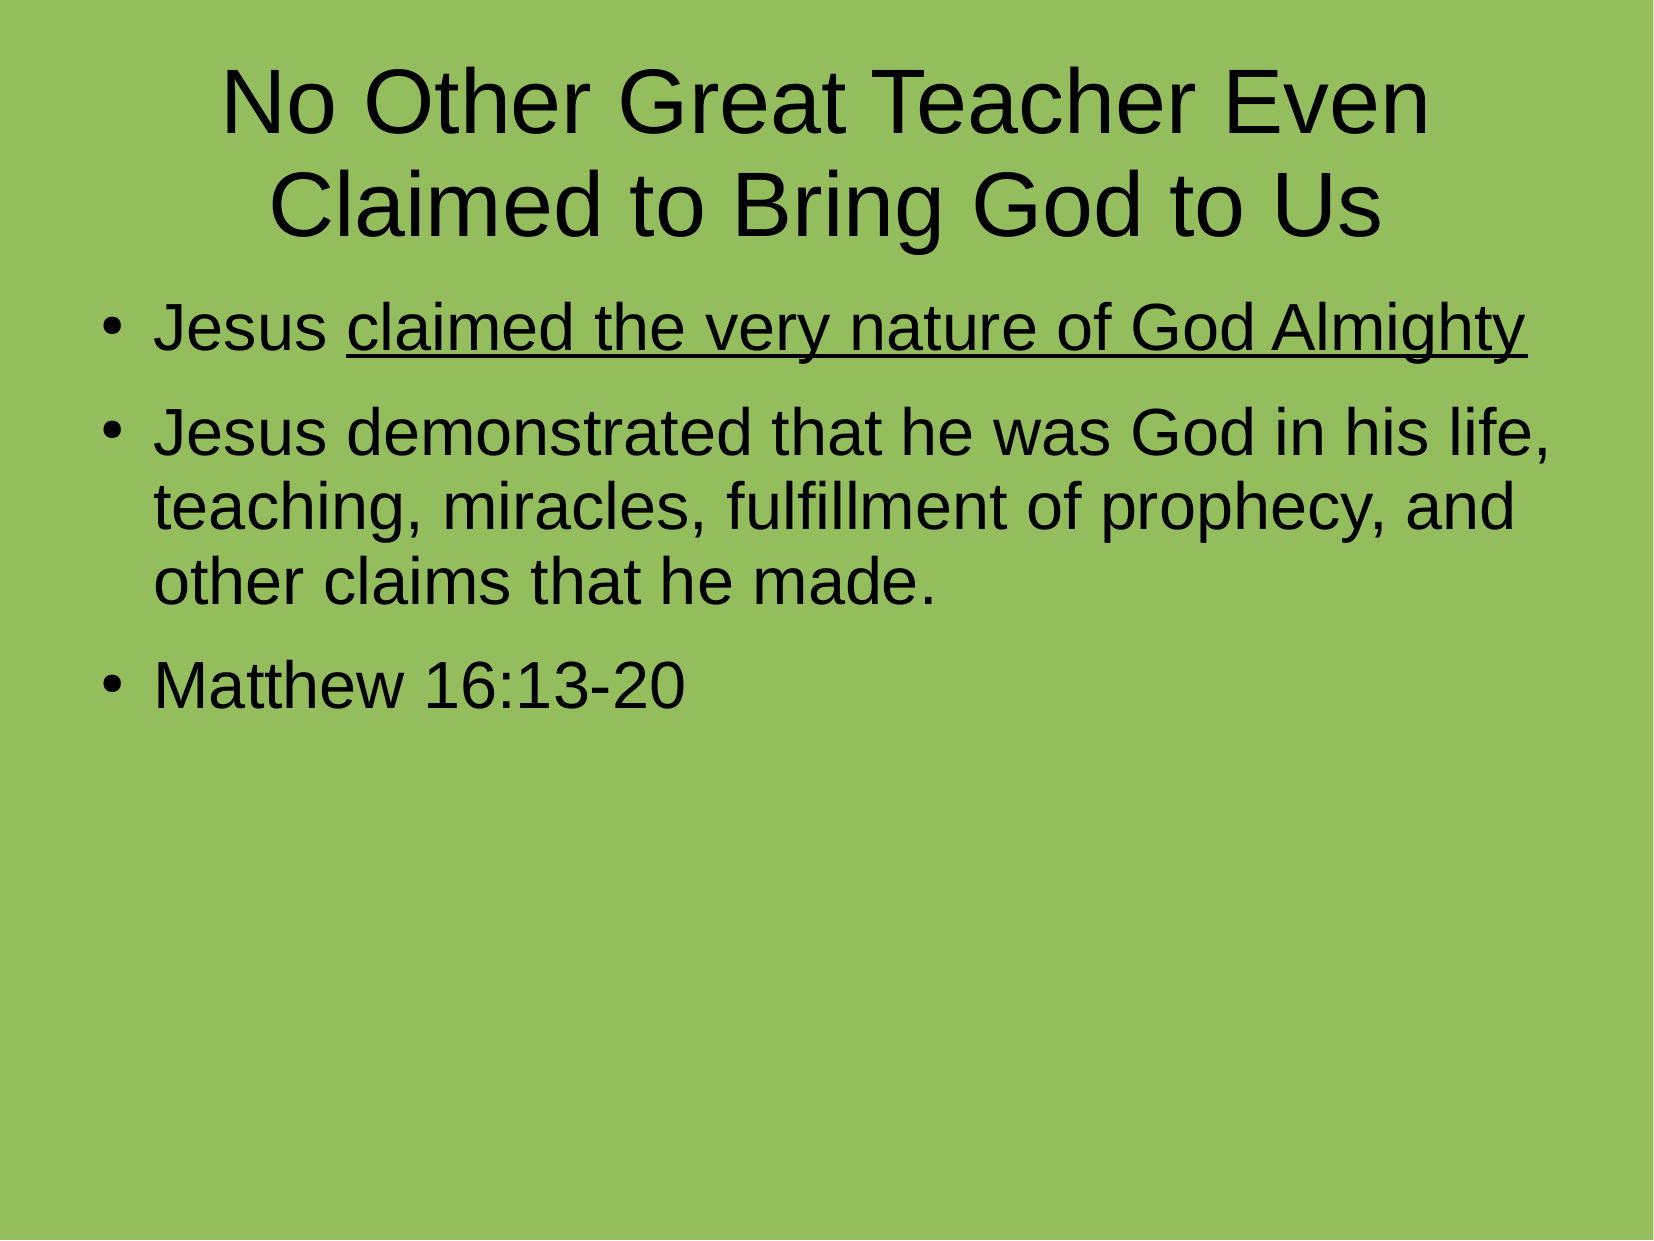

# No Other Great Teacher Even Claimed to Bring God to Us
Jesus claimed the very nature of God Almighty
Jesus demonstrated that he was God in his life, teaching, miracles, fulfillment of prophecy, and other claims that he made.
Matthew 16:13-20